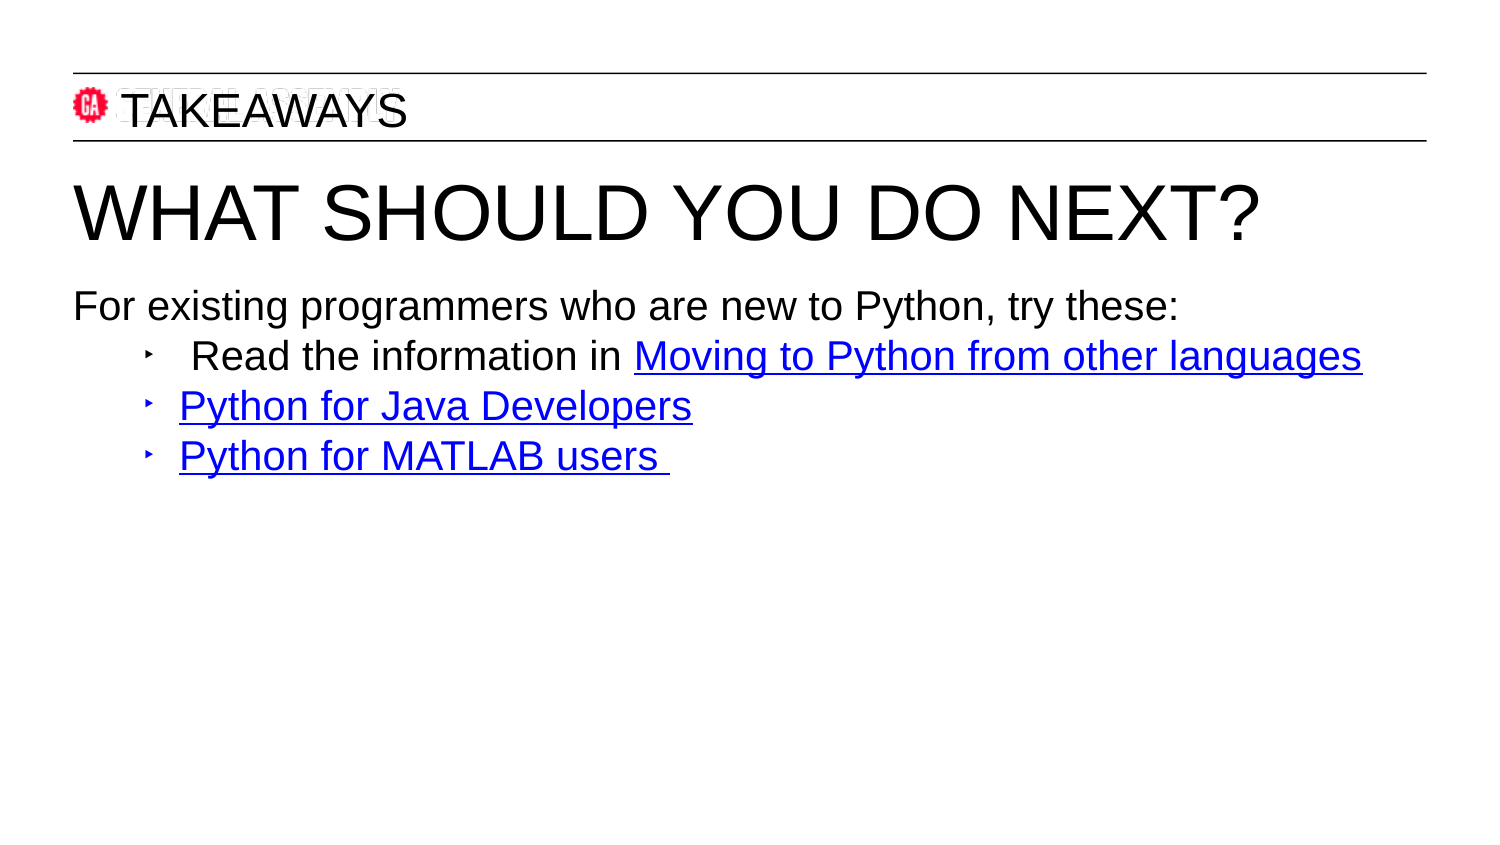

TAKEAWAYS
WHAT SHOULD YOU DO NEXT?
For existing programmers who are new to Python, try these:
 Read the information in Moving to Python from other languages
Python for Java Developers
Python for MATLAB users